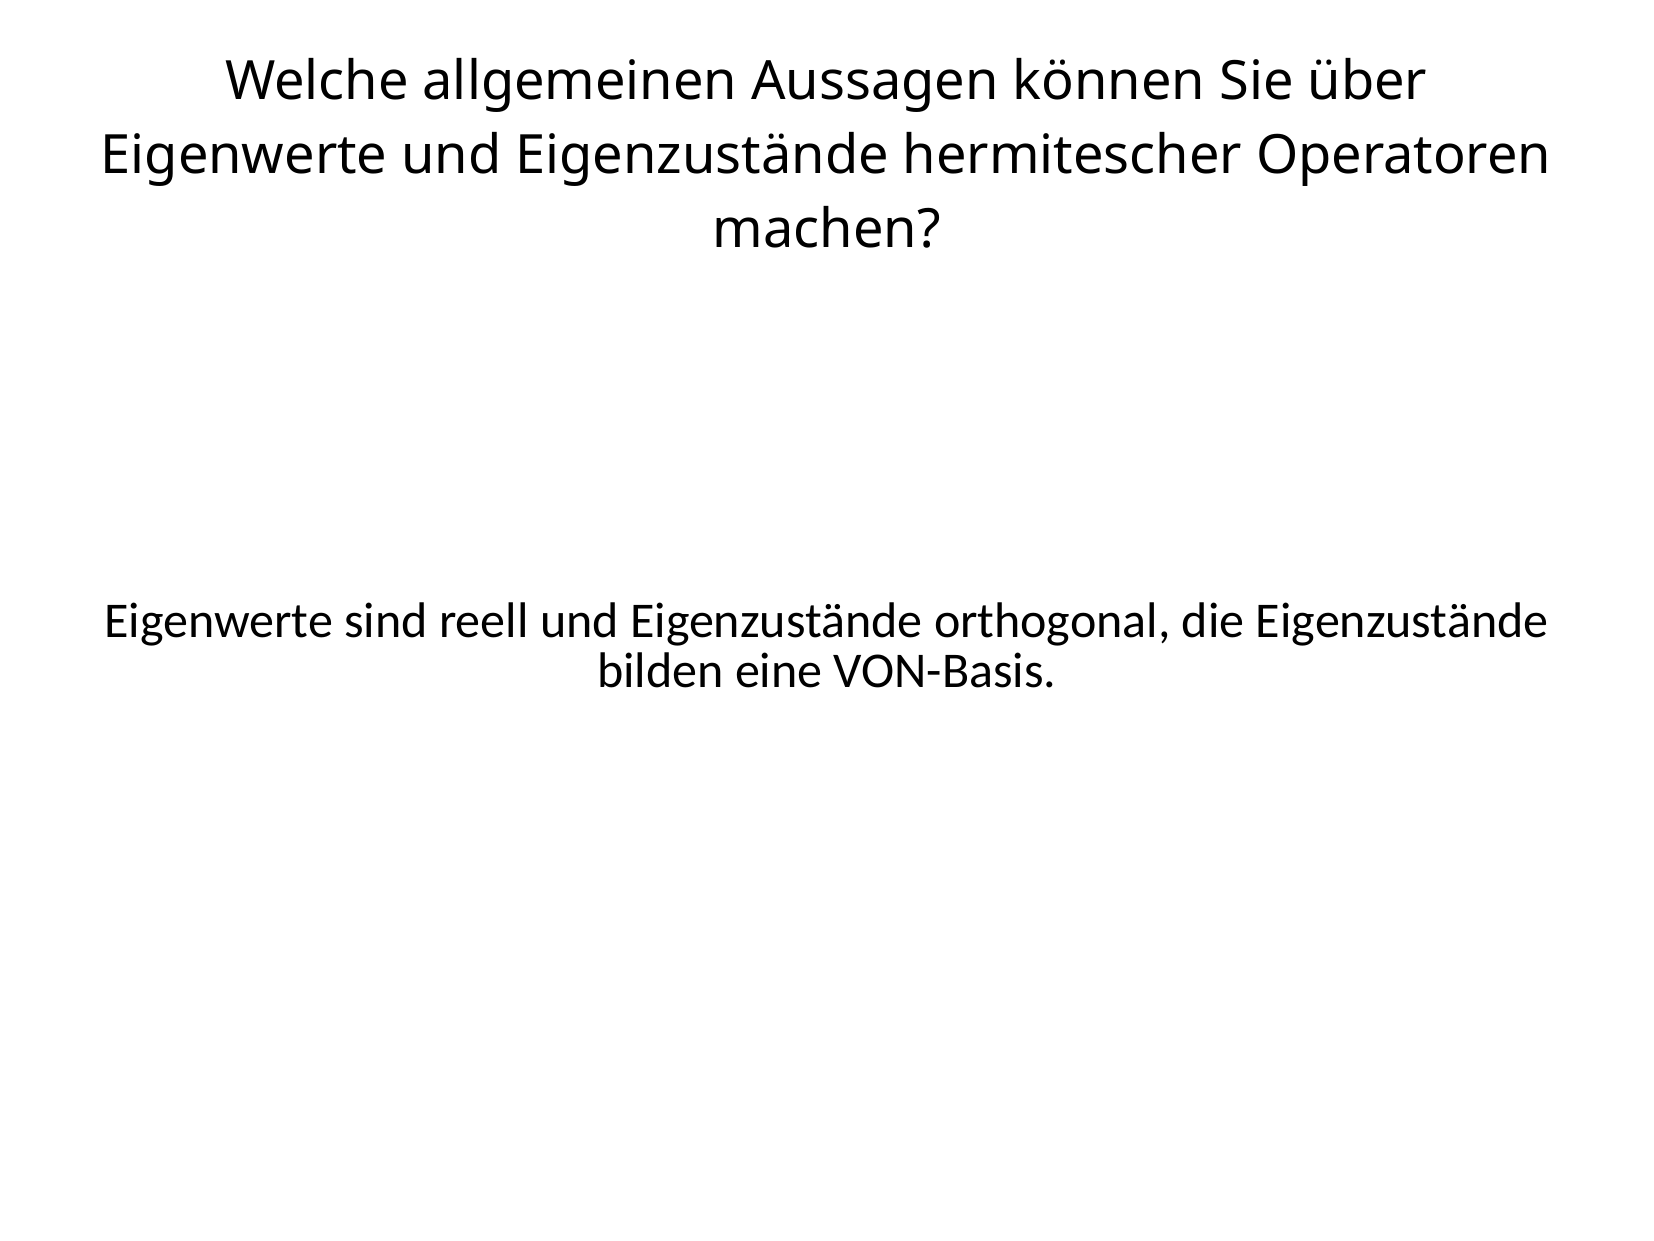

# Welche allgemeinen Aussagen können Sie über Eigenwerte und Eigenzustände hermitescher Operatoren machen?
Eigenwerte sind reell und Eigenzustände orthogonal, die Eigenzustände bilden eine VON-Basis.